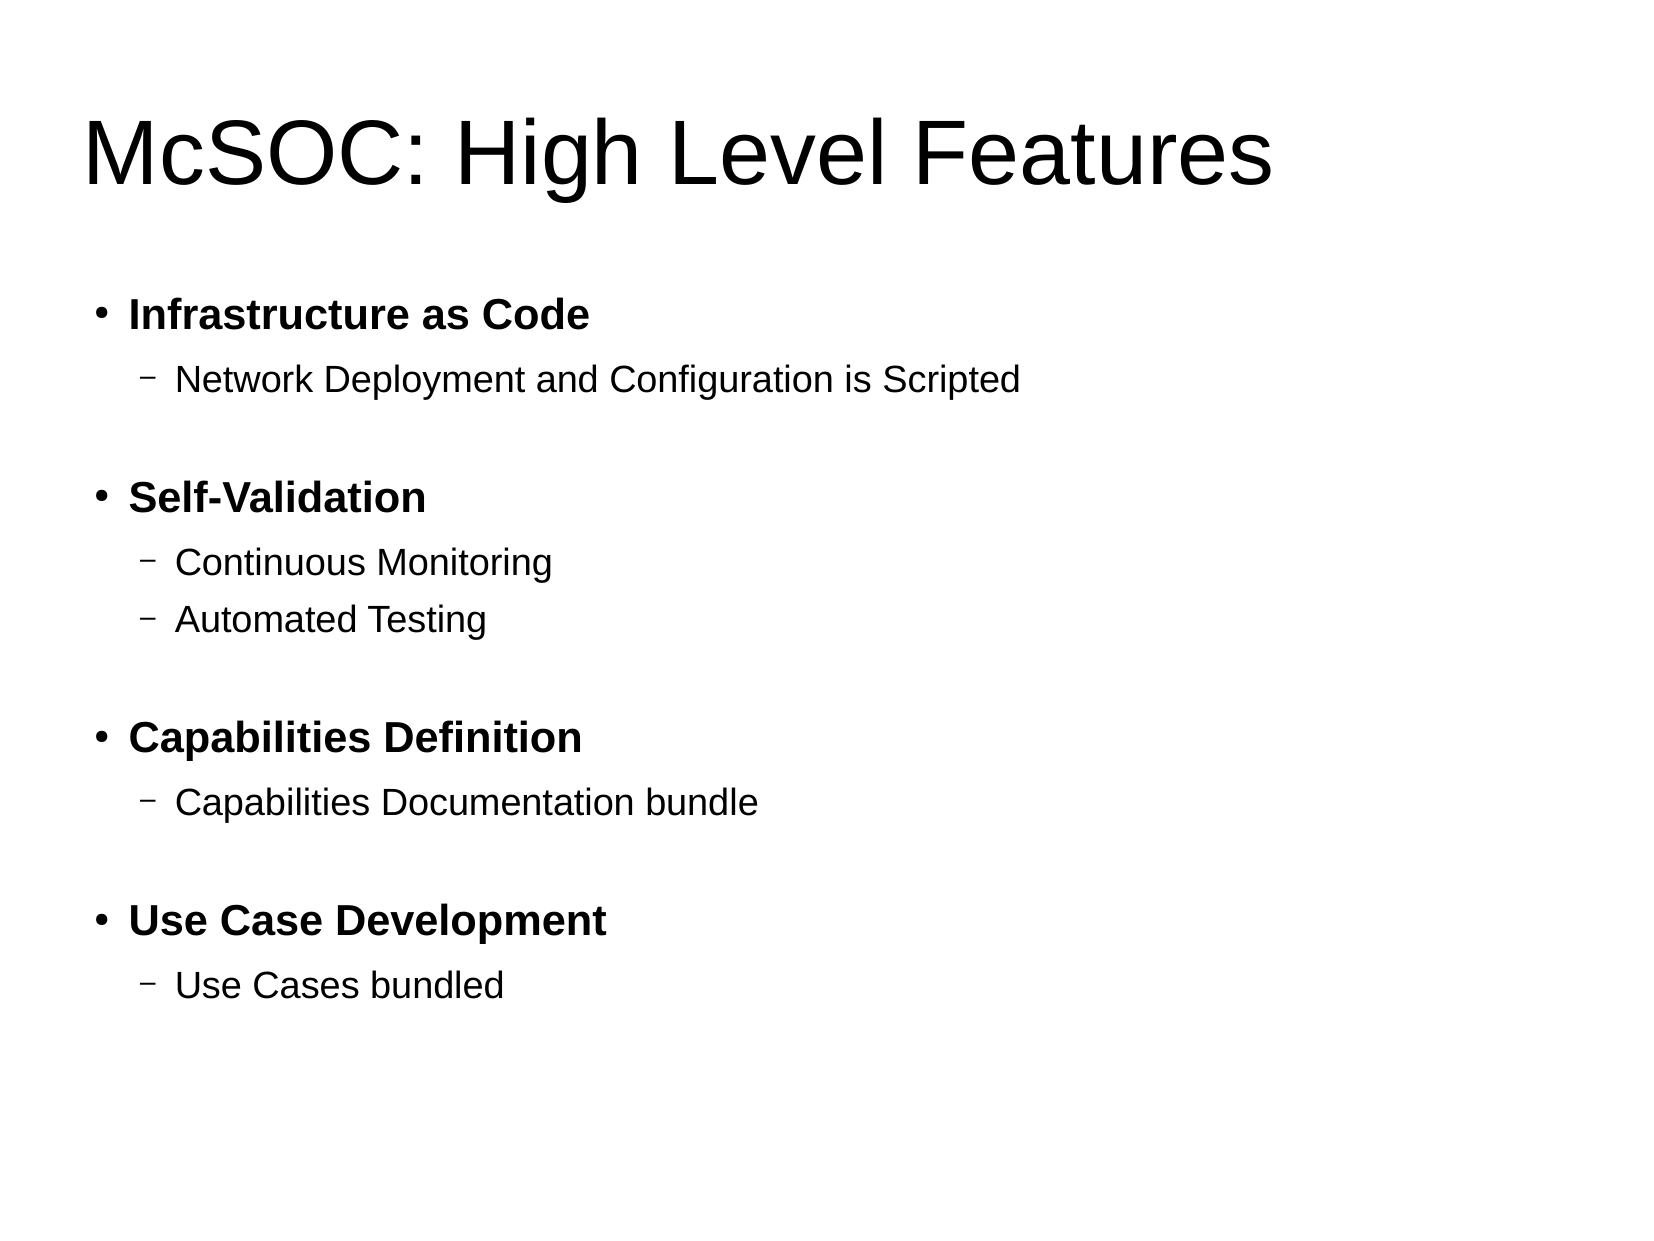

# McSOC: High Level Features
Infrastructure as Code
Network Deployment and Configuration is Scripted
Self-Validation
Continuous Monitoring
Automated Testing
Capabilities Definition
Capabilities Documentation bundle
Use Case Development
Use Cases bundled